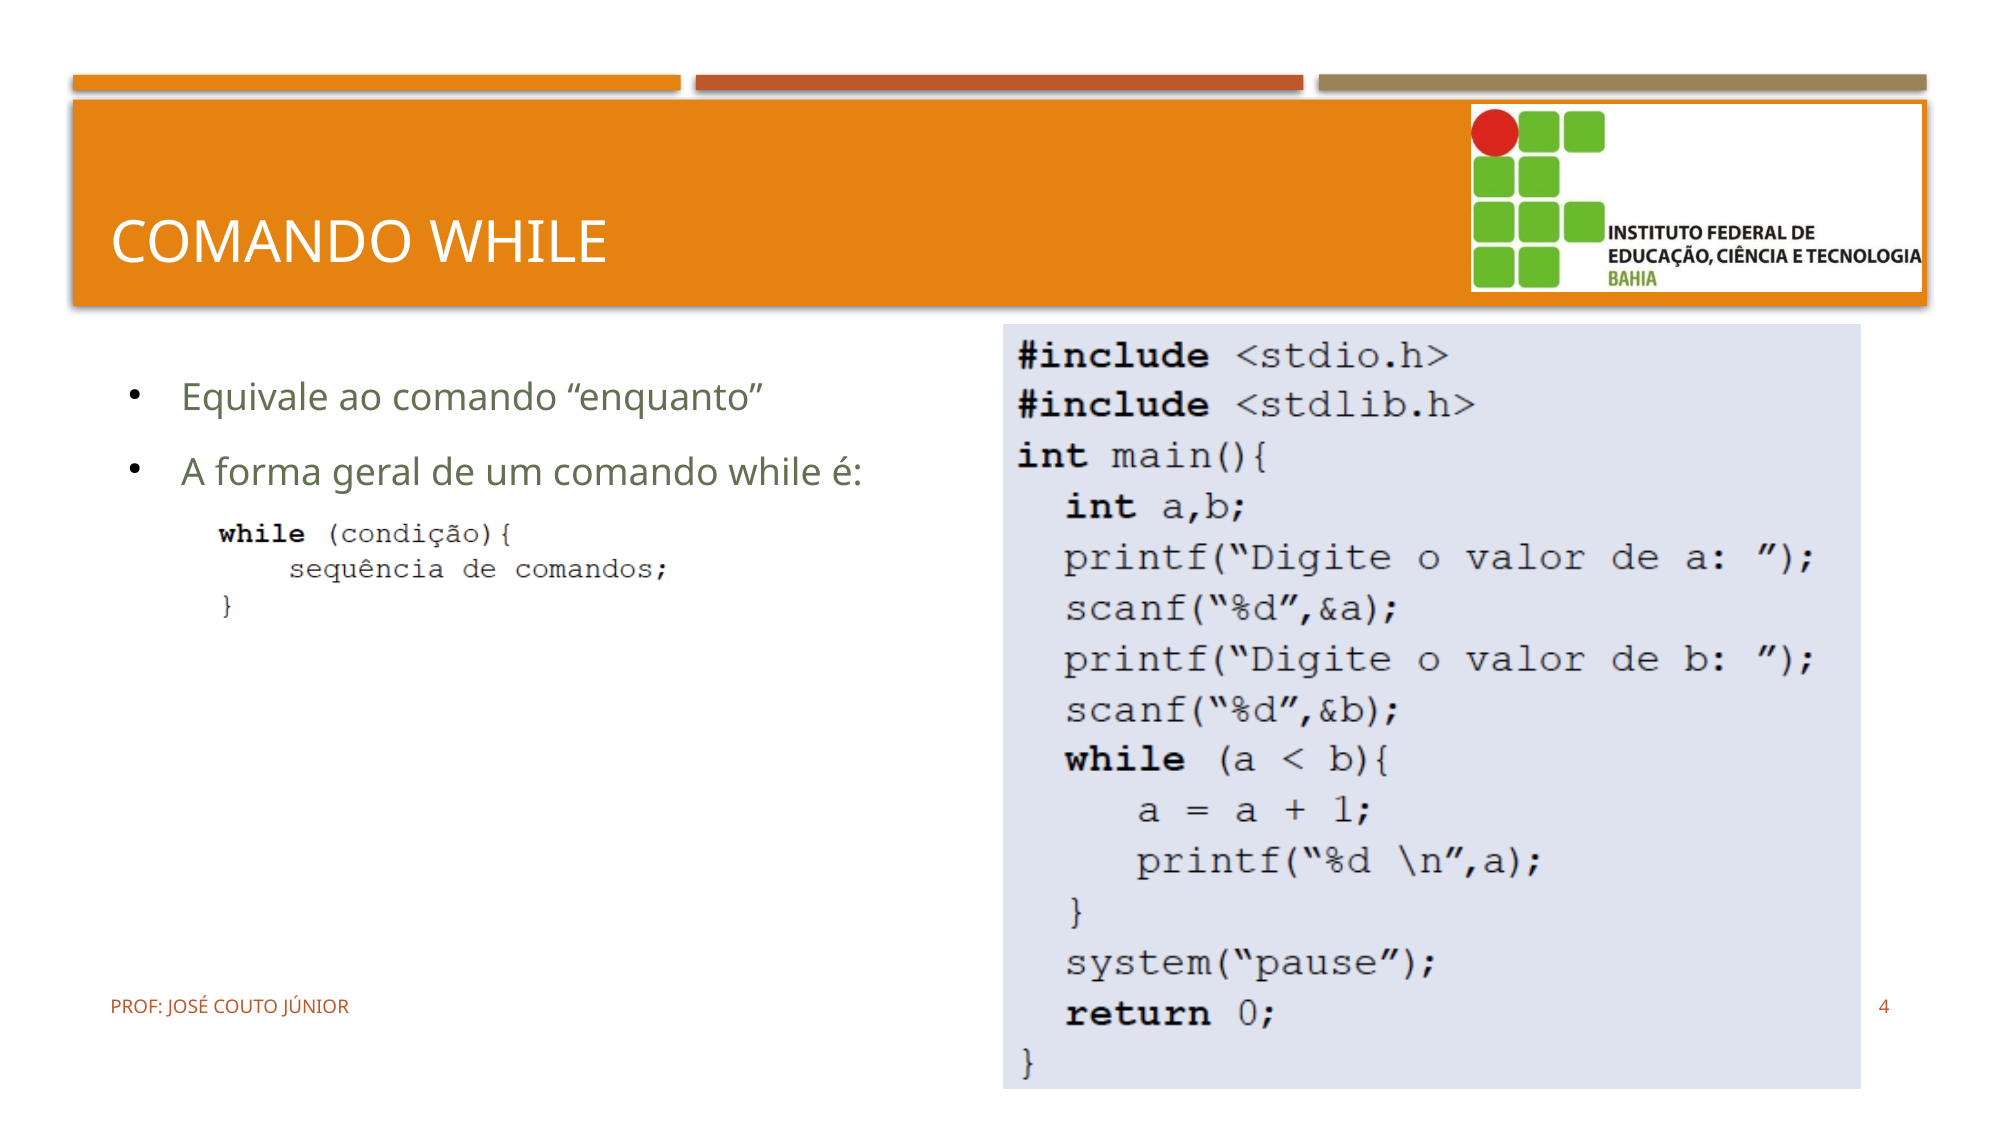

# Comando While
Equivale ao comando “enquanto”
A forma geral de um comando while é:
Prof: José Couto Júnior
4